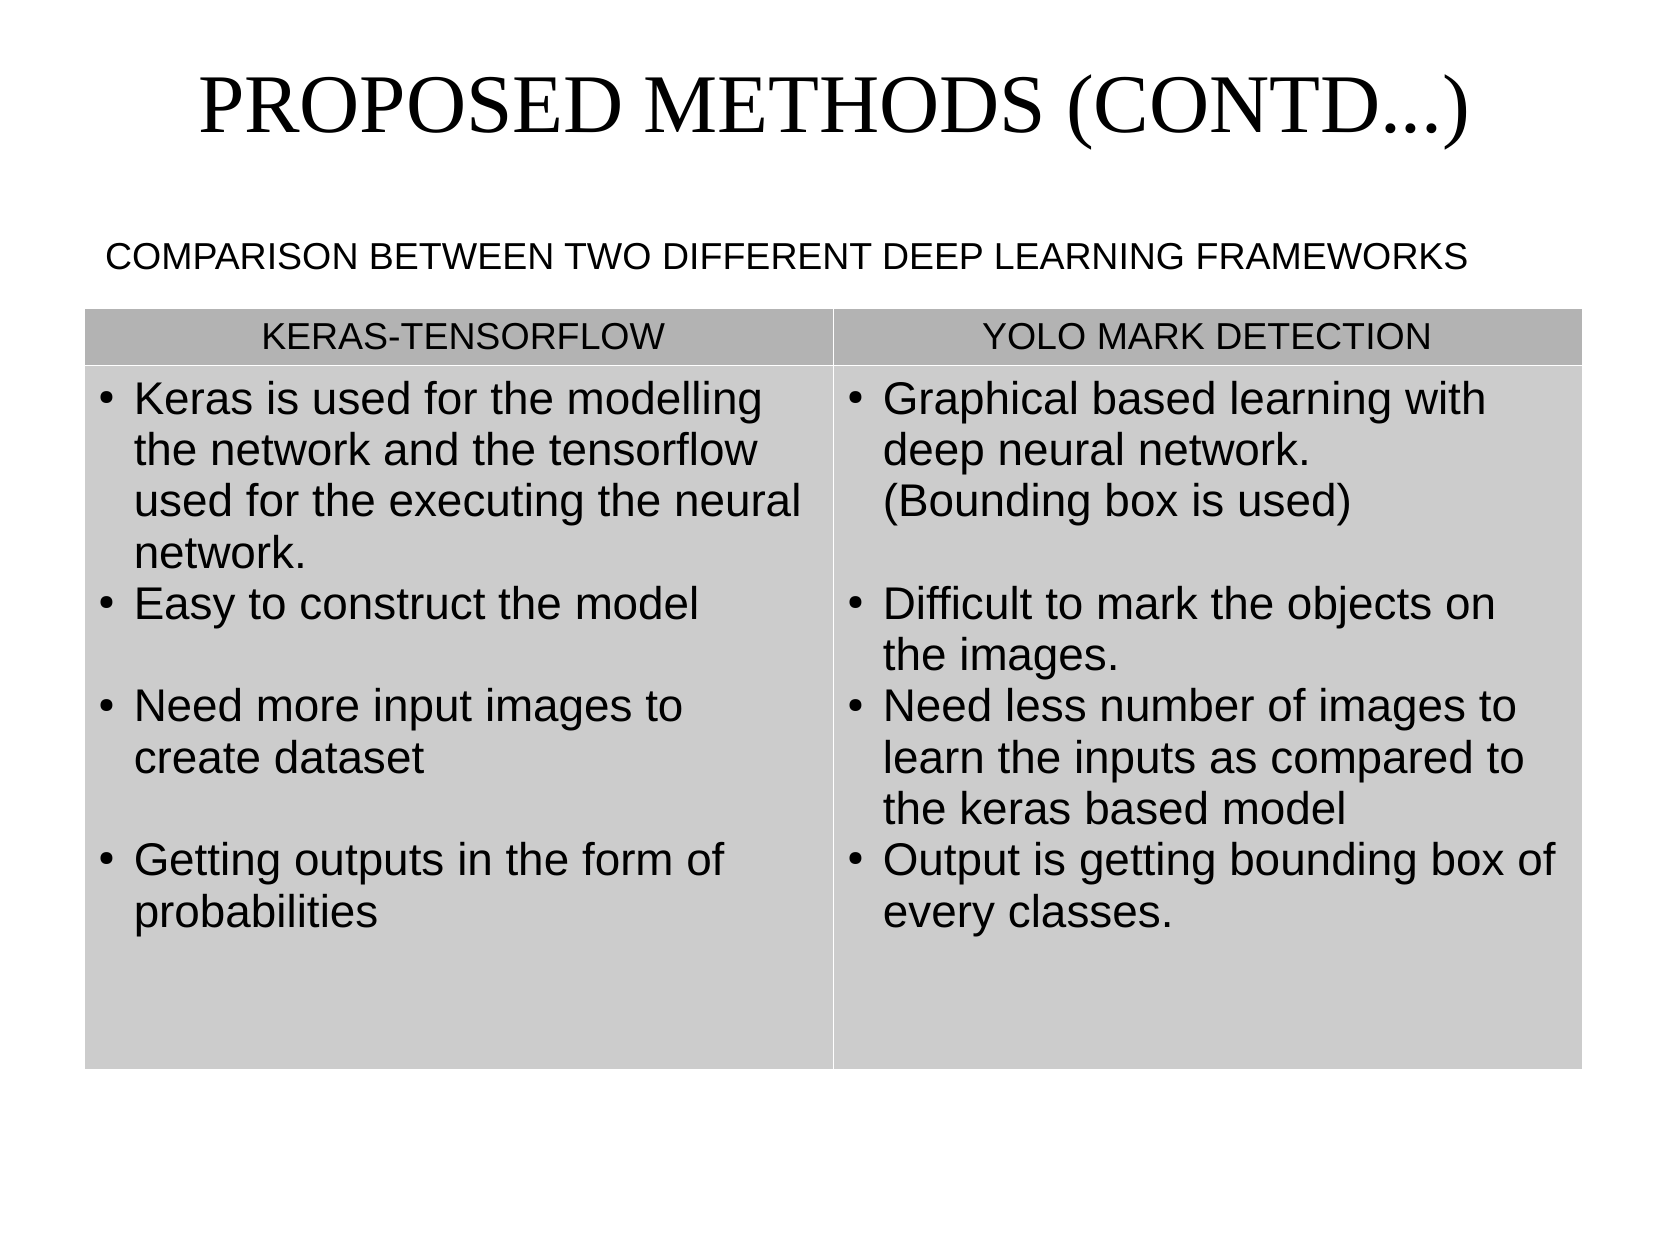

# PROPOSED METHODS (CONTD...)
COMPARISON BETWEEN TWO DIFFERENT DEEP LEARNING FRAMEWORKS
| KERAS-TENSORFLOW | YOLO MARK DETECTION |
| --- | --- |
| Keras is used for the modelling the network and the tensorflow used for the executing the neural network. Easy to construct the model Need more input images to create dataset Getting outputs in the form of probabilities | Graphical based learning with deep neural network. (Bounding box is used) Difficult to mark the objects on the images. Need less number of images to learn the inputs as compared to the keras based model Output is getting bounding box of every classes. |